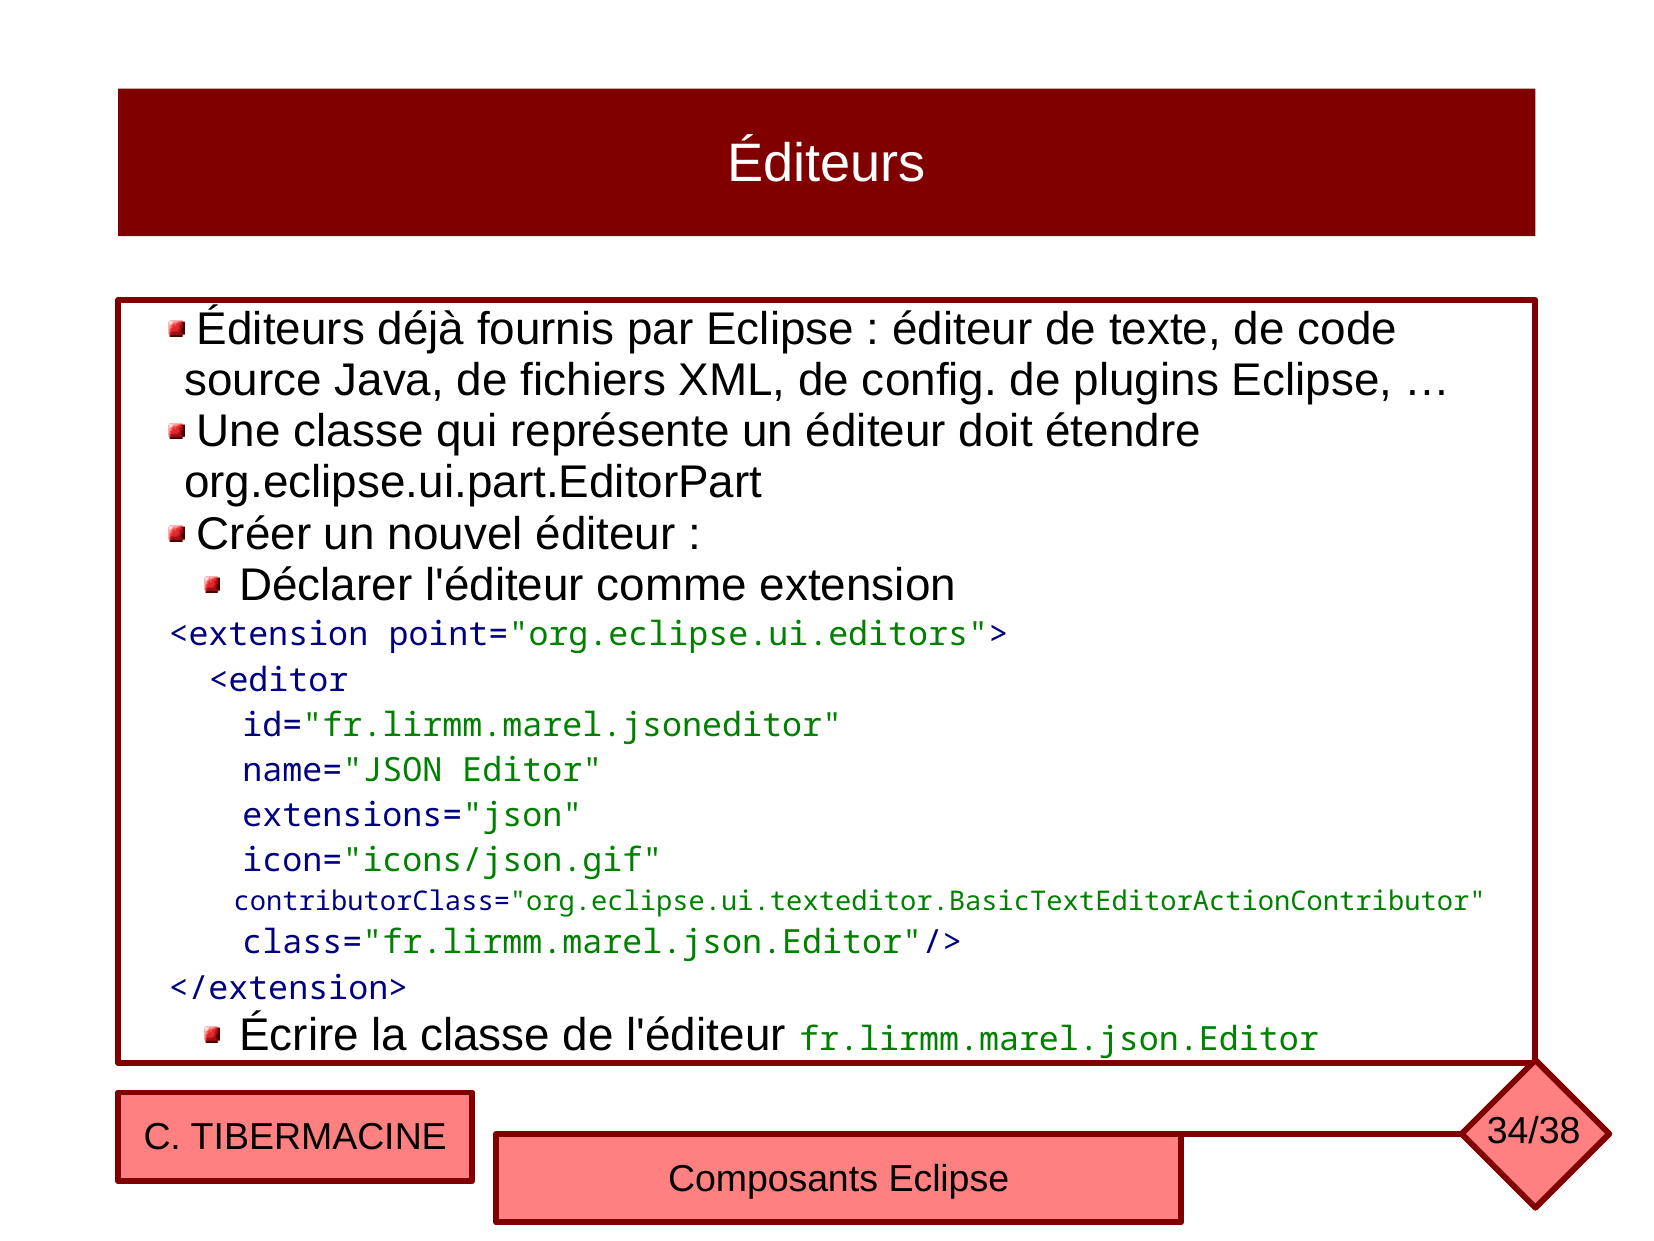

Éditeurs
 Éditeurs déjà fournis par Eclipse : éditeur de texte, de code
source Java, de fichiers XML, de config. de plugins Eclipse, …
 Une classe qui représente un éditeur doit étendre
org.eclipse.ui.part.EditorPart
 Créer un nouvel éditeur :
Déclarer l'éditeur comme extension
<extension point="org.eclipse.ui.editors">
 <editor
	id="fr.lirmm.marel.jsoneditor"
	name="JSON Editor"
	extensions="json"
	icon="icons/json.gif"
 contributorClass="org.eclipse.ui.texteditor.BasicTextEditorActionContributor"
	class="fr.lirmm.marel.json.Editor"/>
</extension>
Écrire la classe de l'éditeur fr.lirmm.marel.json.Editor
C. TIBERMACINE
Composants Eclipse